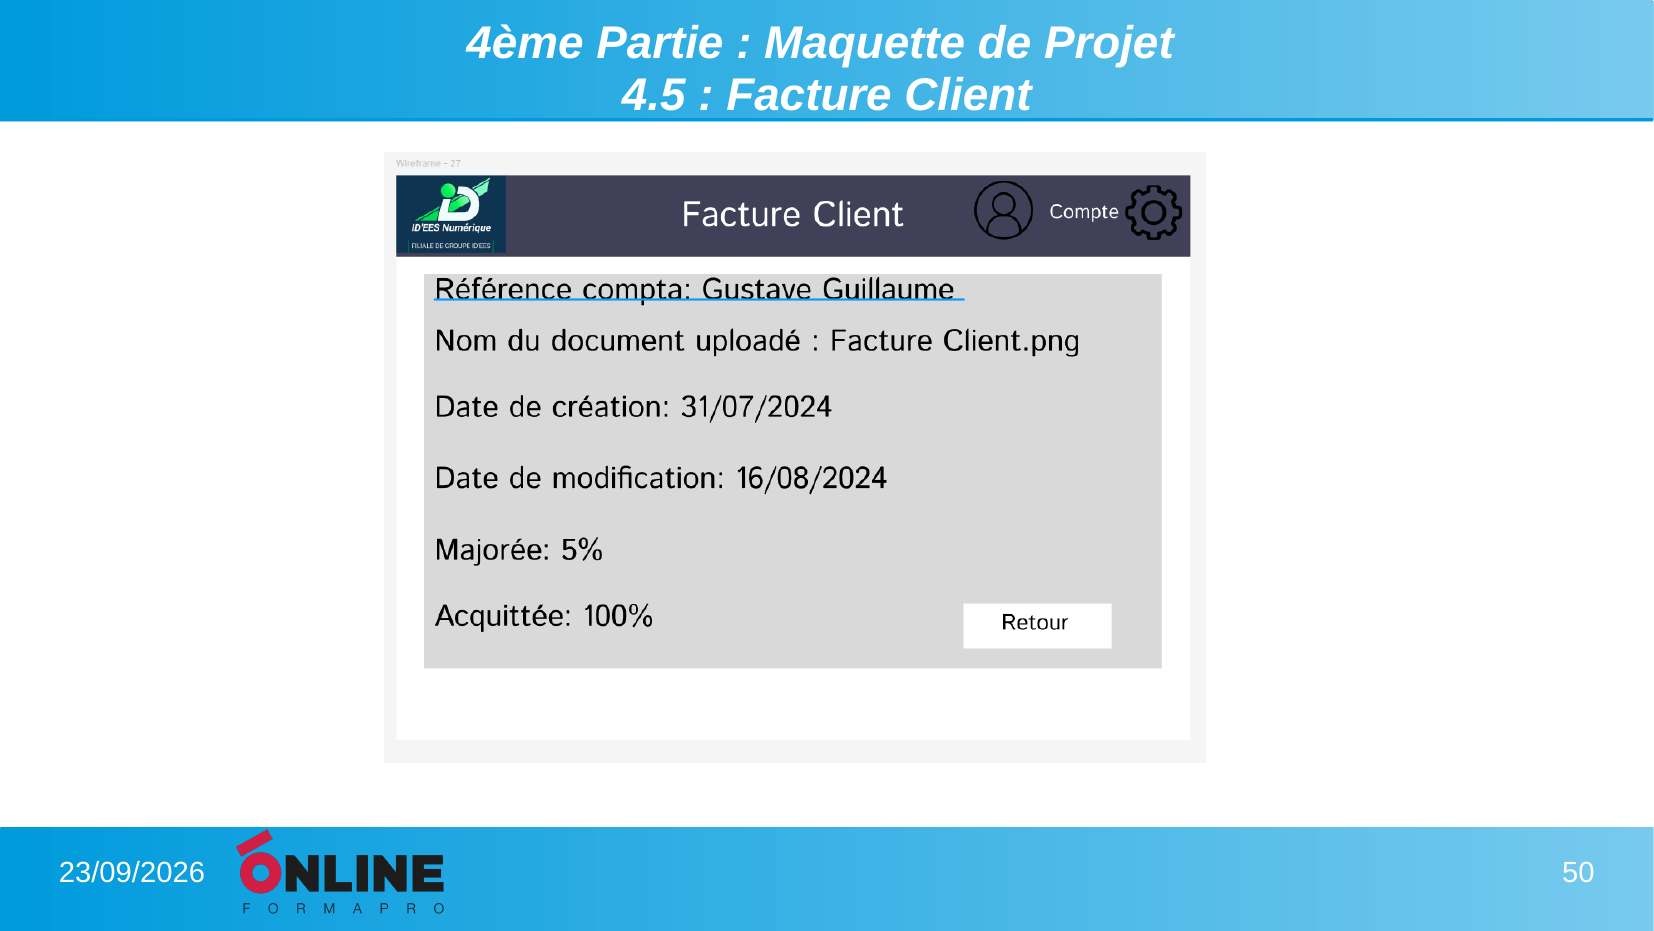

# 4ème Partie : Maquette de Projet 4.5 : Facture Client
50